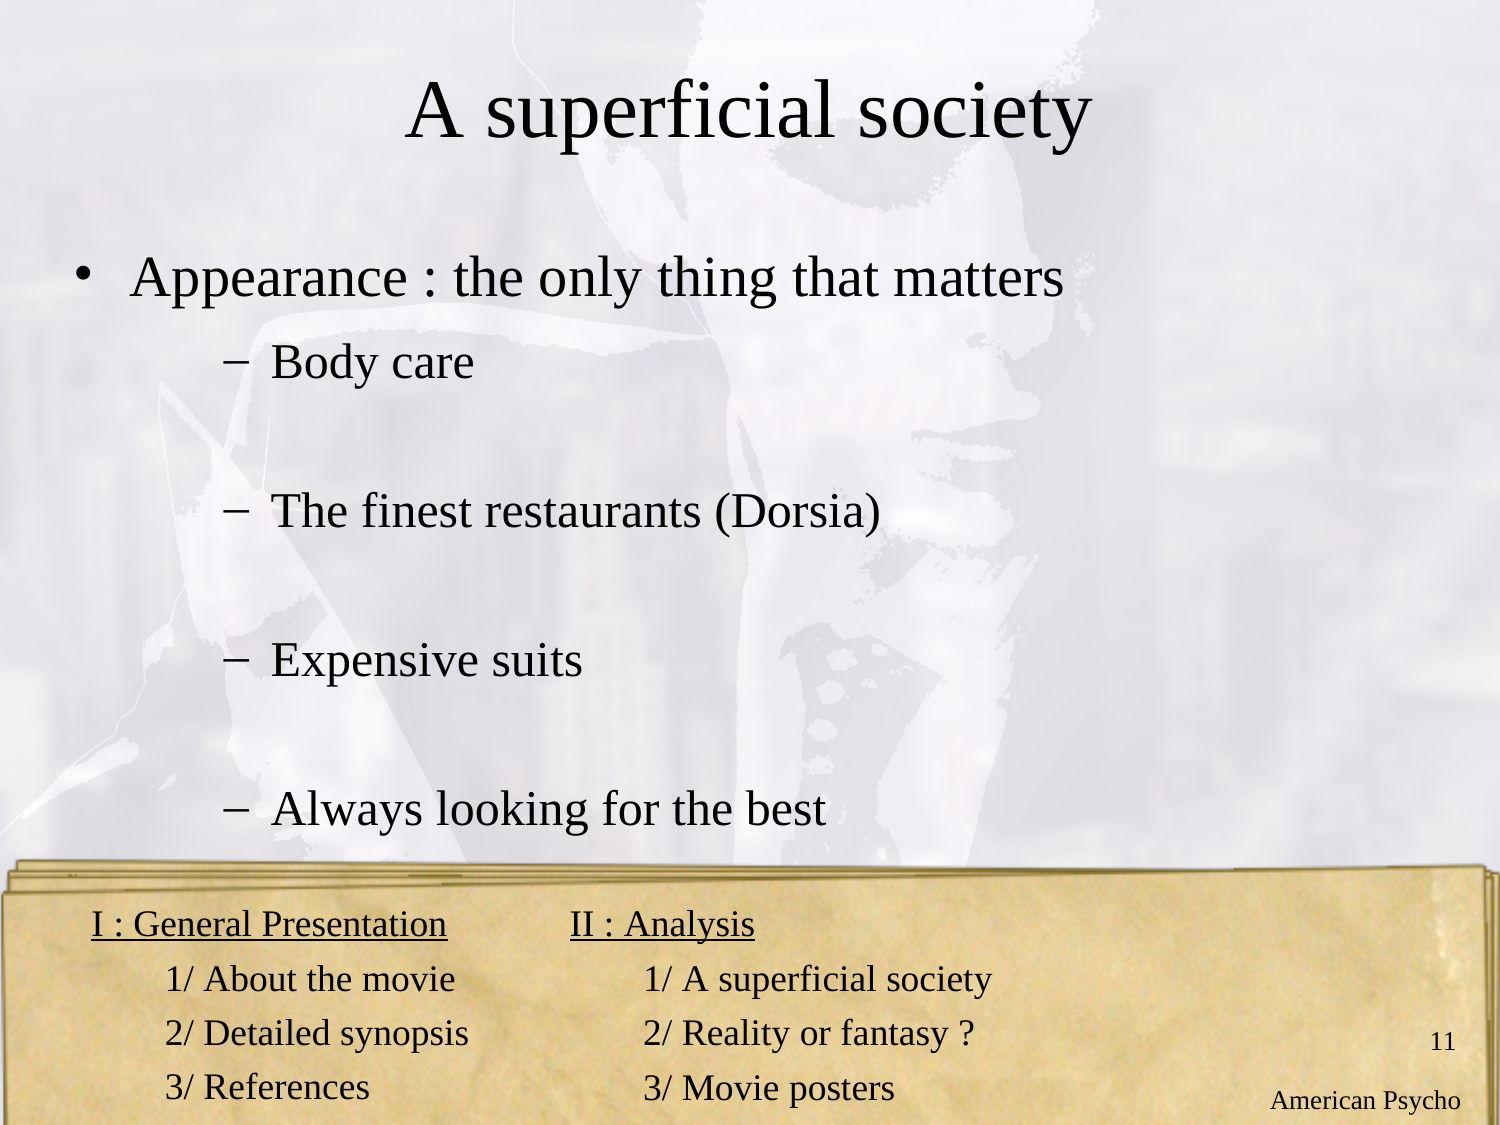

# A superficial society
Appearance : the only thing that matters
Body care
The finest restaurants (Dorsia)
Expensive suits
Always looking for the best
11
American Psycho